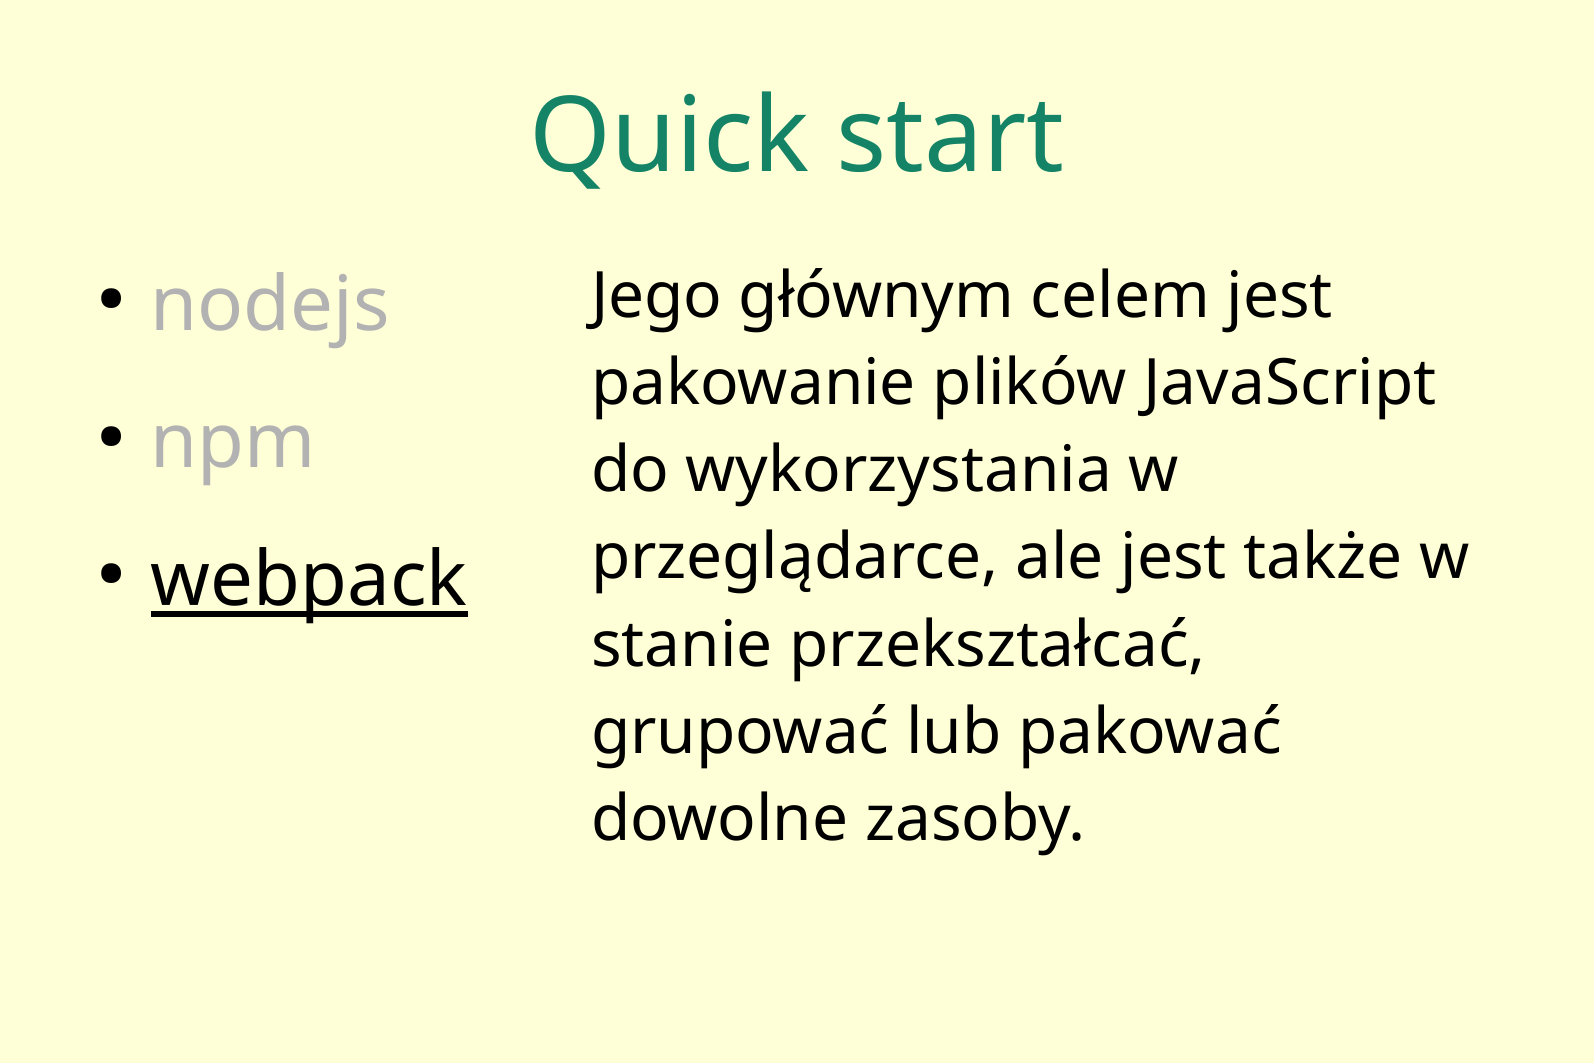

# Quick start
nodejs
npm
webpack
Jego głównym celem jest pakowanie plików JavaScript do wykorzystania w przeglądarce, ale jest także w stanie przekształcać, grupować lub pakować dowolne zasoby.